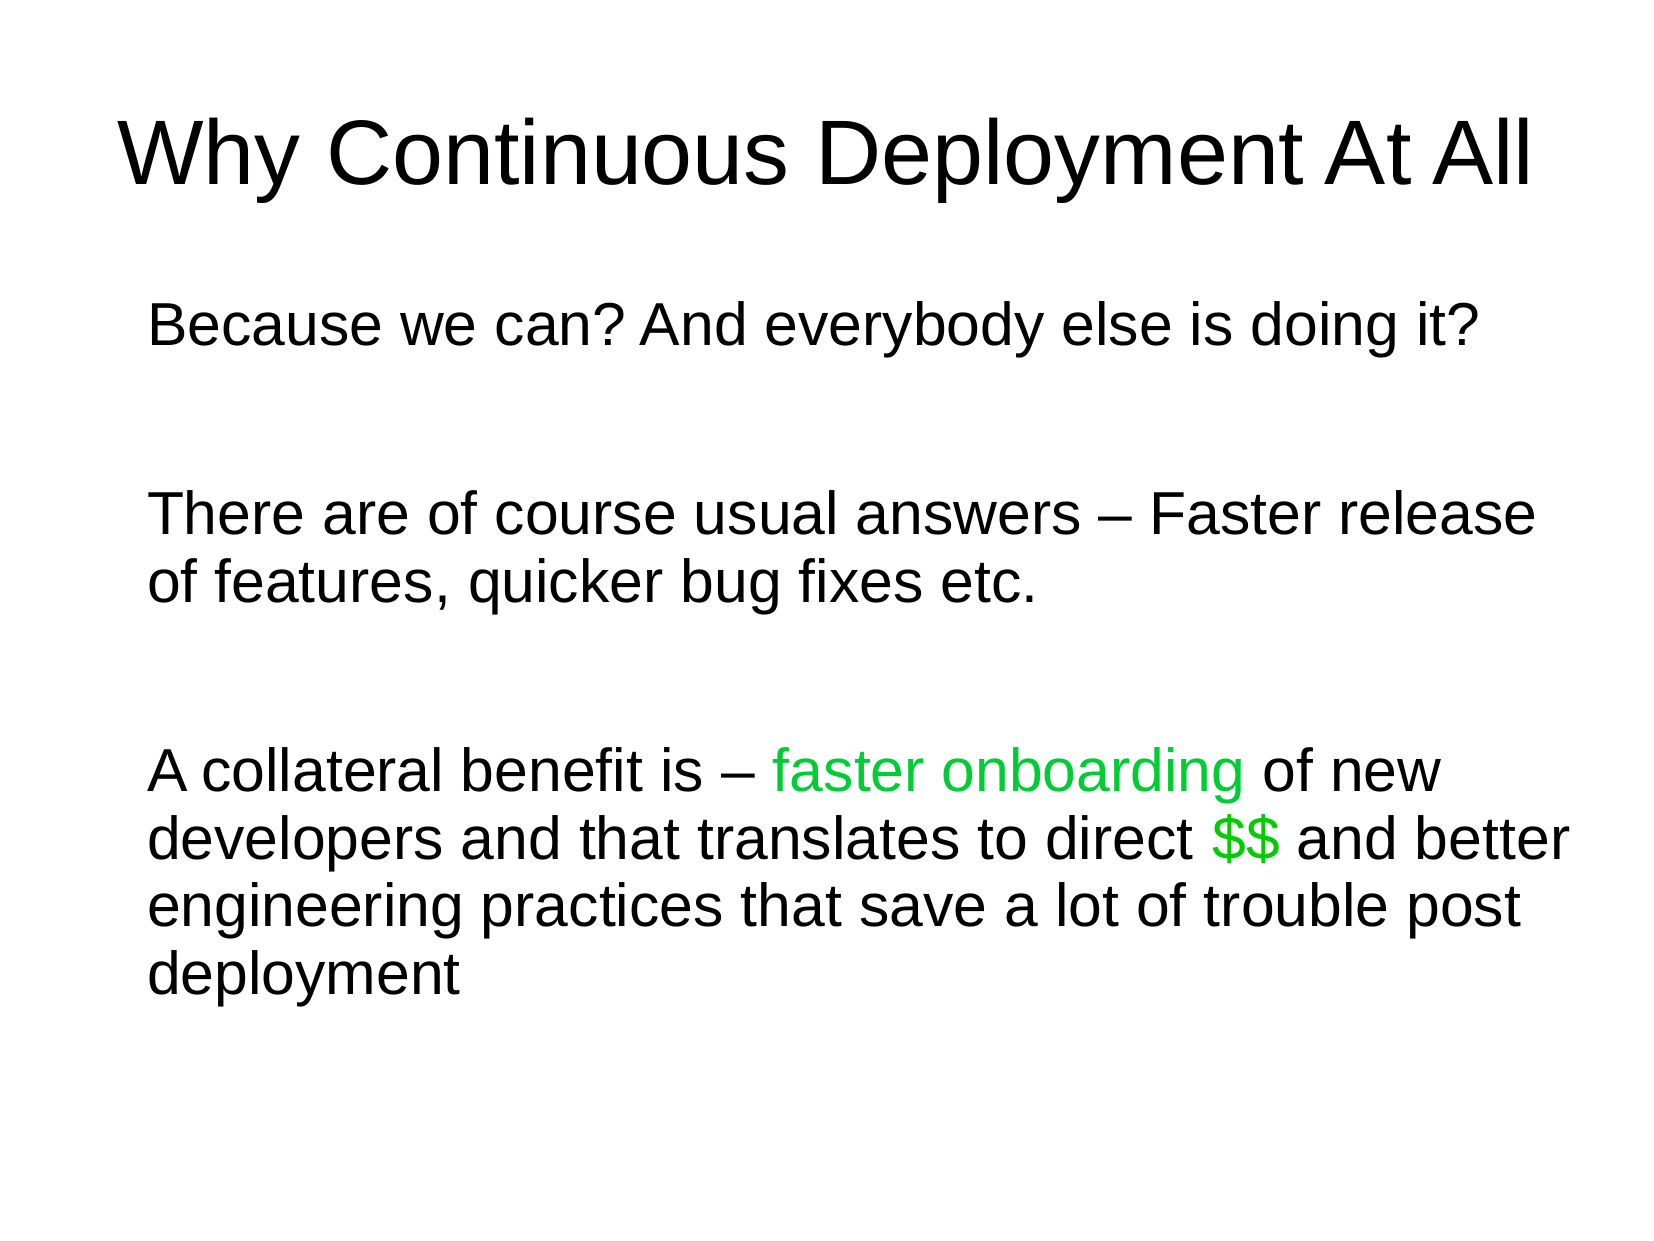

# Why Continuous Deployment At All
Because we can? And everybody else is doing it?
There are of course usual answers – Faster release of features, quicker bug fixes etc.
A collateral benefit is – faster onboarding of new developers and that translates to direct $$ and better engineering practices that save a lot of trouble post deployment